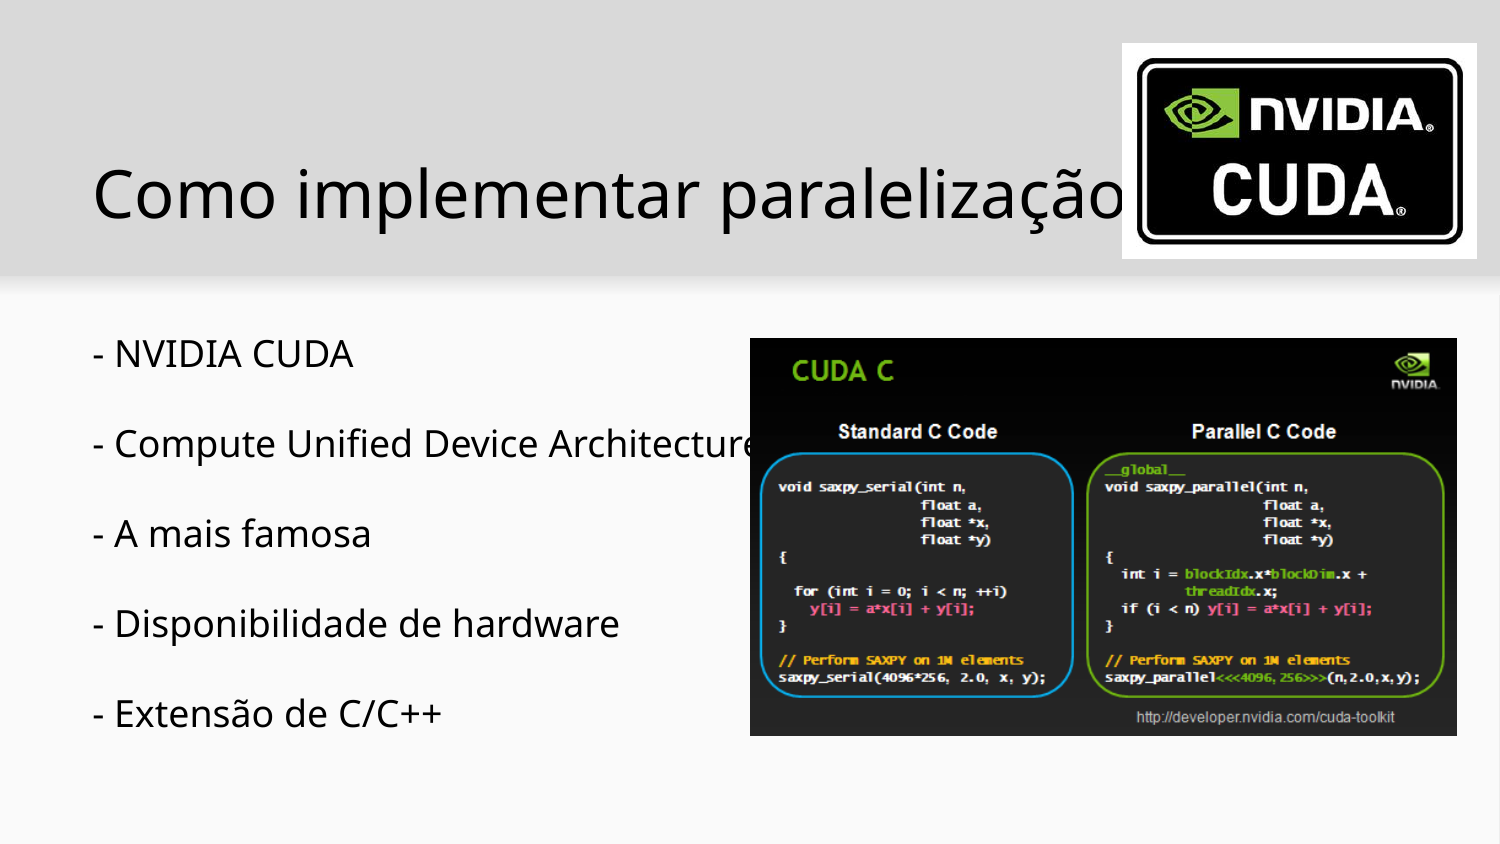

# Como implementar paralelização?
- NVIDIA CUDA
- Compute Unified Device Architecture
- A mais famosa
- Disponibilidade de hardware
- Extensão de C/C++